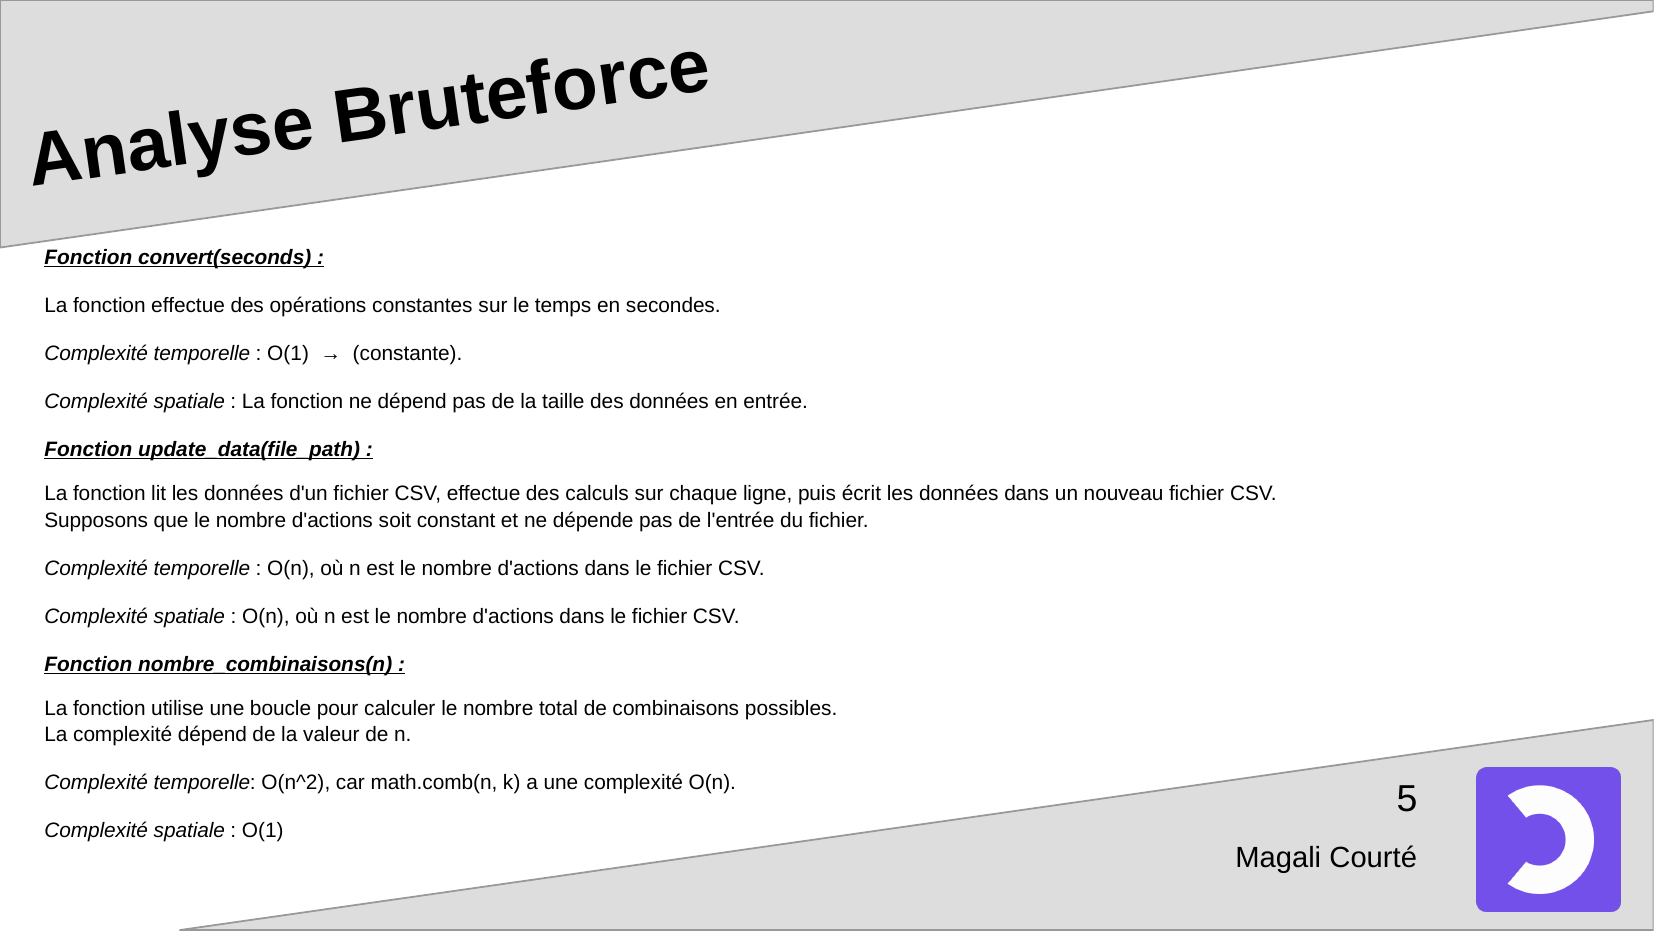

# Analyse Bruteforce
Fonction convert(seconds) :
La fonction effectue des opérations constantes sur le temps en secondes.
Complexité temporelle : O(1) → (constante).
Complexité spatiale : La fonction ne dépend pas de la taille des données en entrée.
Fonction update_data(file_path) :
La fonction lit les données d'un fichier CSV, effectue des calculs sur chaque ligne, puis écrit les données dans un nouveau fichier CSV.
Supposons que le nombre d'actions soit constant et ne dépende pas de l'entrée du fichier.
Complexité temporelle : O(n), où n est le nombre d'actions dans le fichier CSV.
Complexité spatiale : O(n), où n est le nombre d'actions dans le fichier CSV.
Fonction nombre_combinaisons(n) :
La fonction utilise une boucle pour calculer le nombre total de combinaisons possibles.
La complexité dépend de la valeur de n.
Complexité temporelle: O(n^2), car math.comb(n, k) a une complexité O(n).
Complexité spatiale : O(1)
5